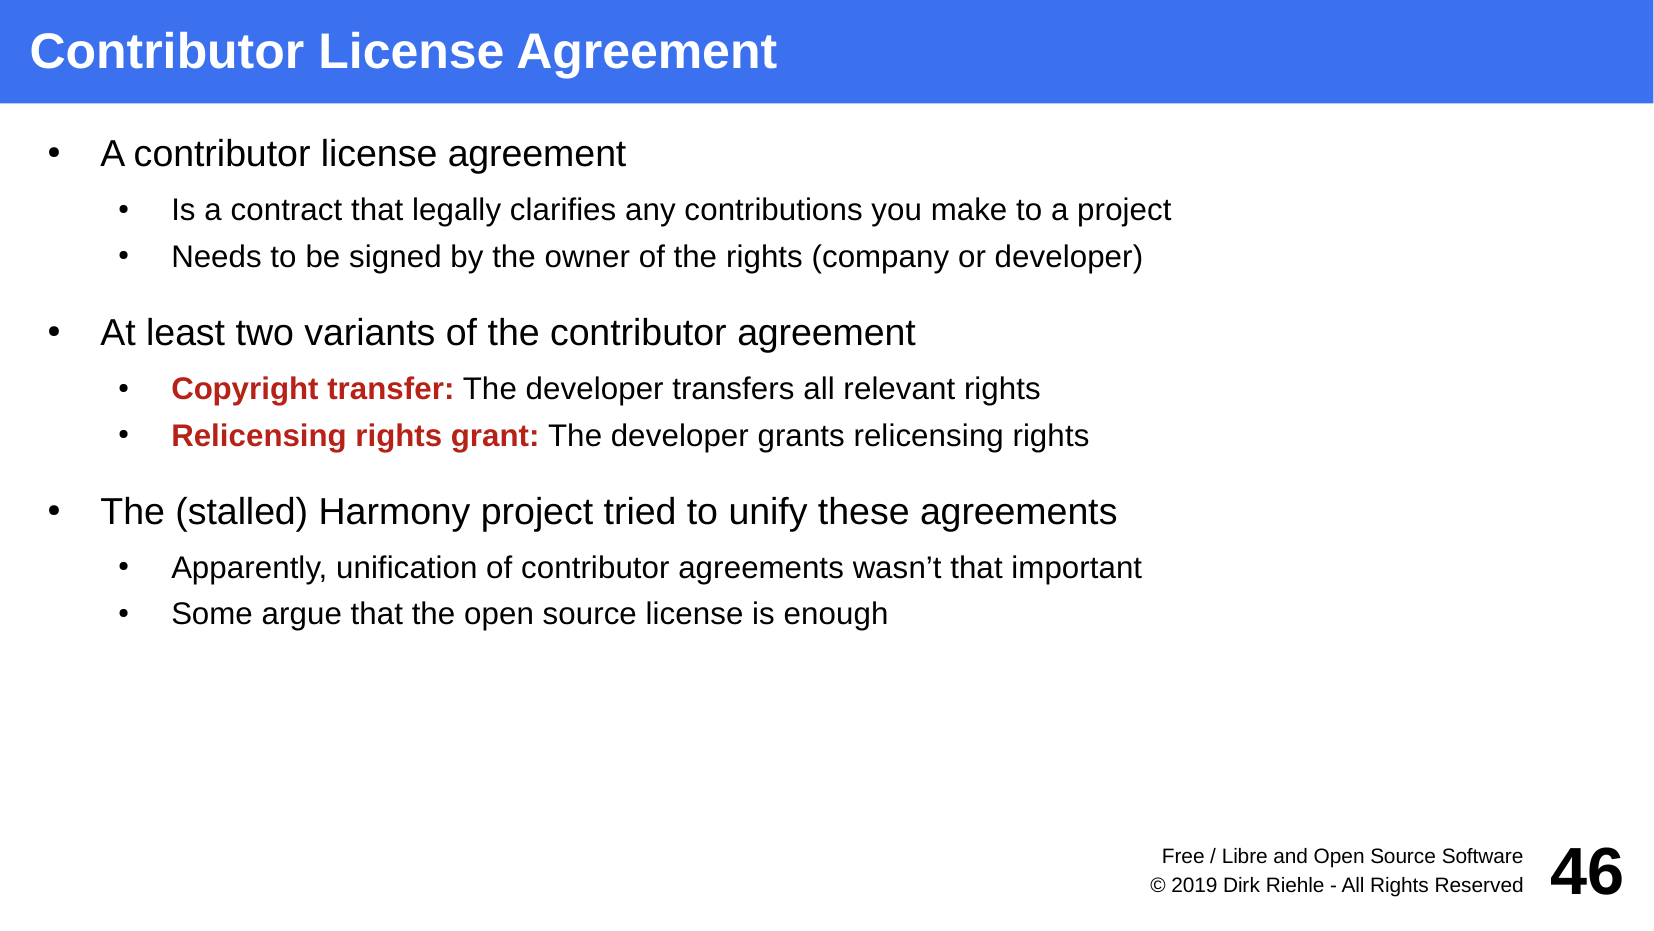

# Contributor License Agreement
A contributor license agreement
Is a contract that legally clarifies any contributions you make to a project
Needs to be signed by the owner of the rights (company or developer)
At least two variants of the contributor agreement
Copyright transfer: The developer transfers all relevant rights
Relicensing rights grant: The developer grants relicensing rights
The (stalled) Harmony project tried to unify these agreements
Apparently, unification of contributor agreements wasn’t that important
Some argue that the open source license is enough
Free / Libre and Open Source Software
46
© 2019 Dirk Riehle - All Rights Reserved